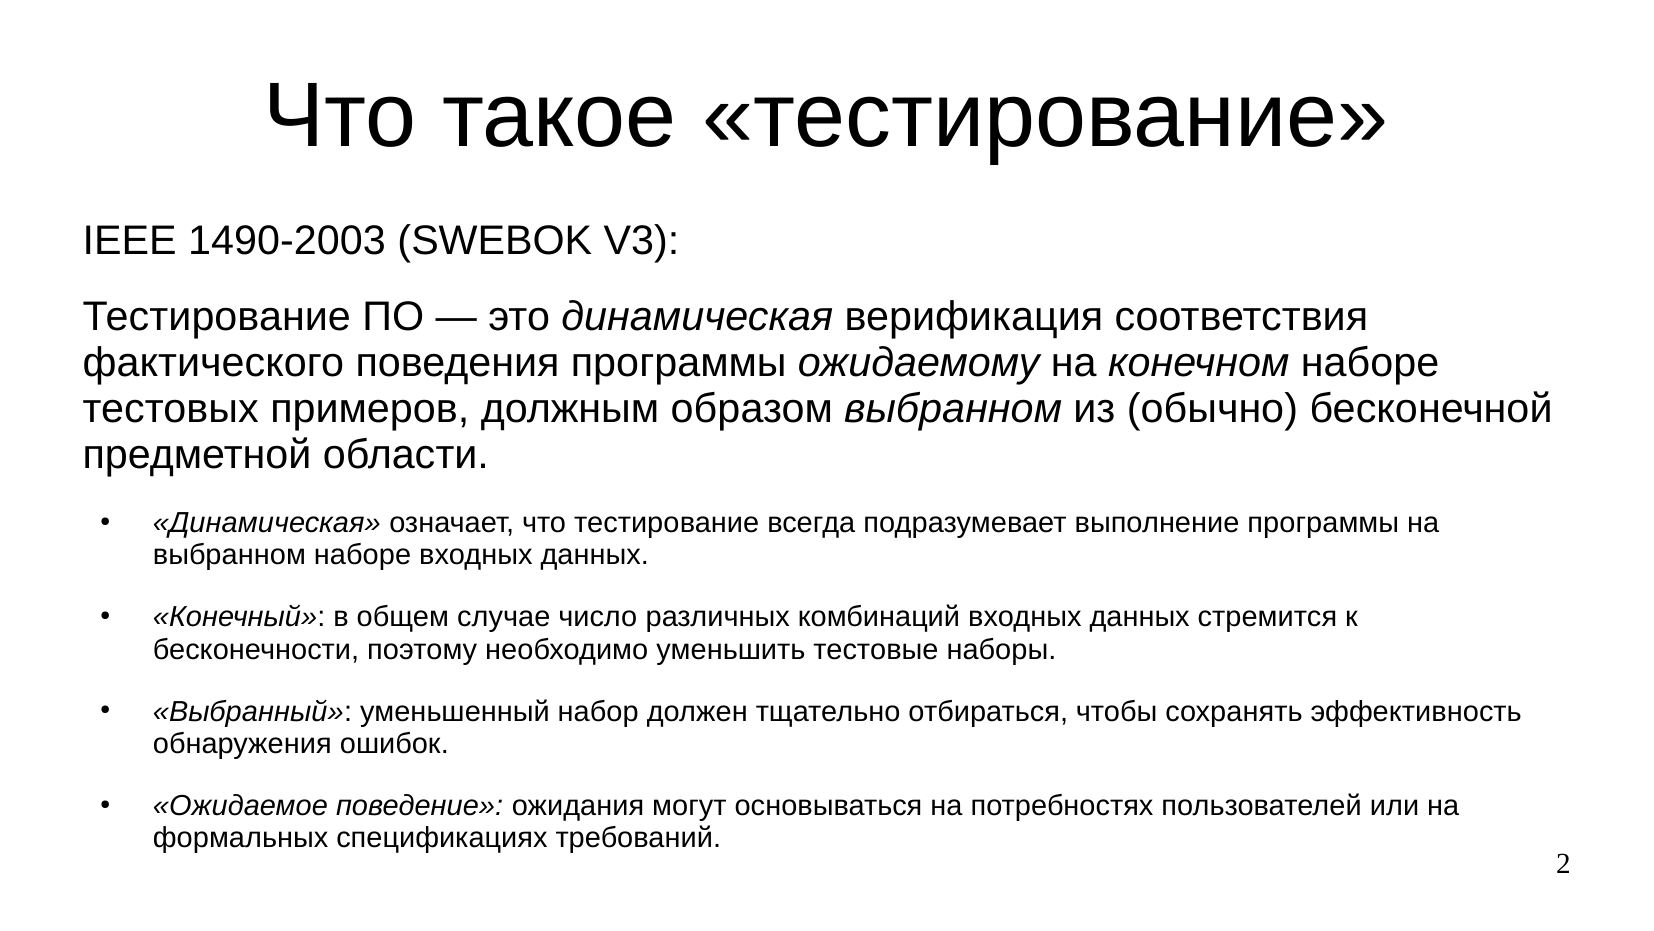

# Что такое «тестирование»
IEEE 1490-2003 (SWEBOK V3):
Тестирование ПО — это динамическая верификация соответствия фактического поведения программы ожидаемому на конечном наборе тестовых примеров, должным образом выбранном из (обычно) бесконечной предметной области.
«Динамическая» означает, что тестирование всегда подразумевает выполнение программы на выбранном наборе входных данных.
«Конечный»: в общем случае число различных комбинаций входных данных стремится к бесконечности, поэтому необходимо уменьшить тестовые наборы.
«Выбранный»: уменьшенный набор должен тщательно отбираться, чтобы сохранять эффективность обнаружения ошибок.
«Ожидаемое поведение»: ожидания могут основываться на потребностях пользователей или на формальных спецификациях требований.
2